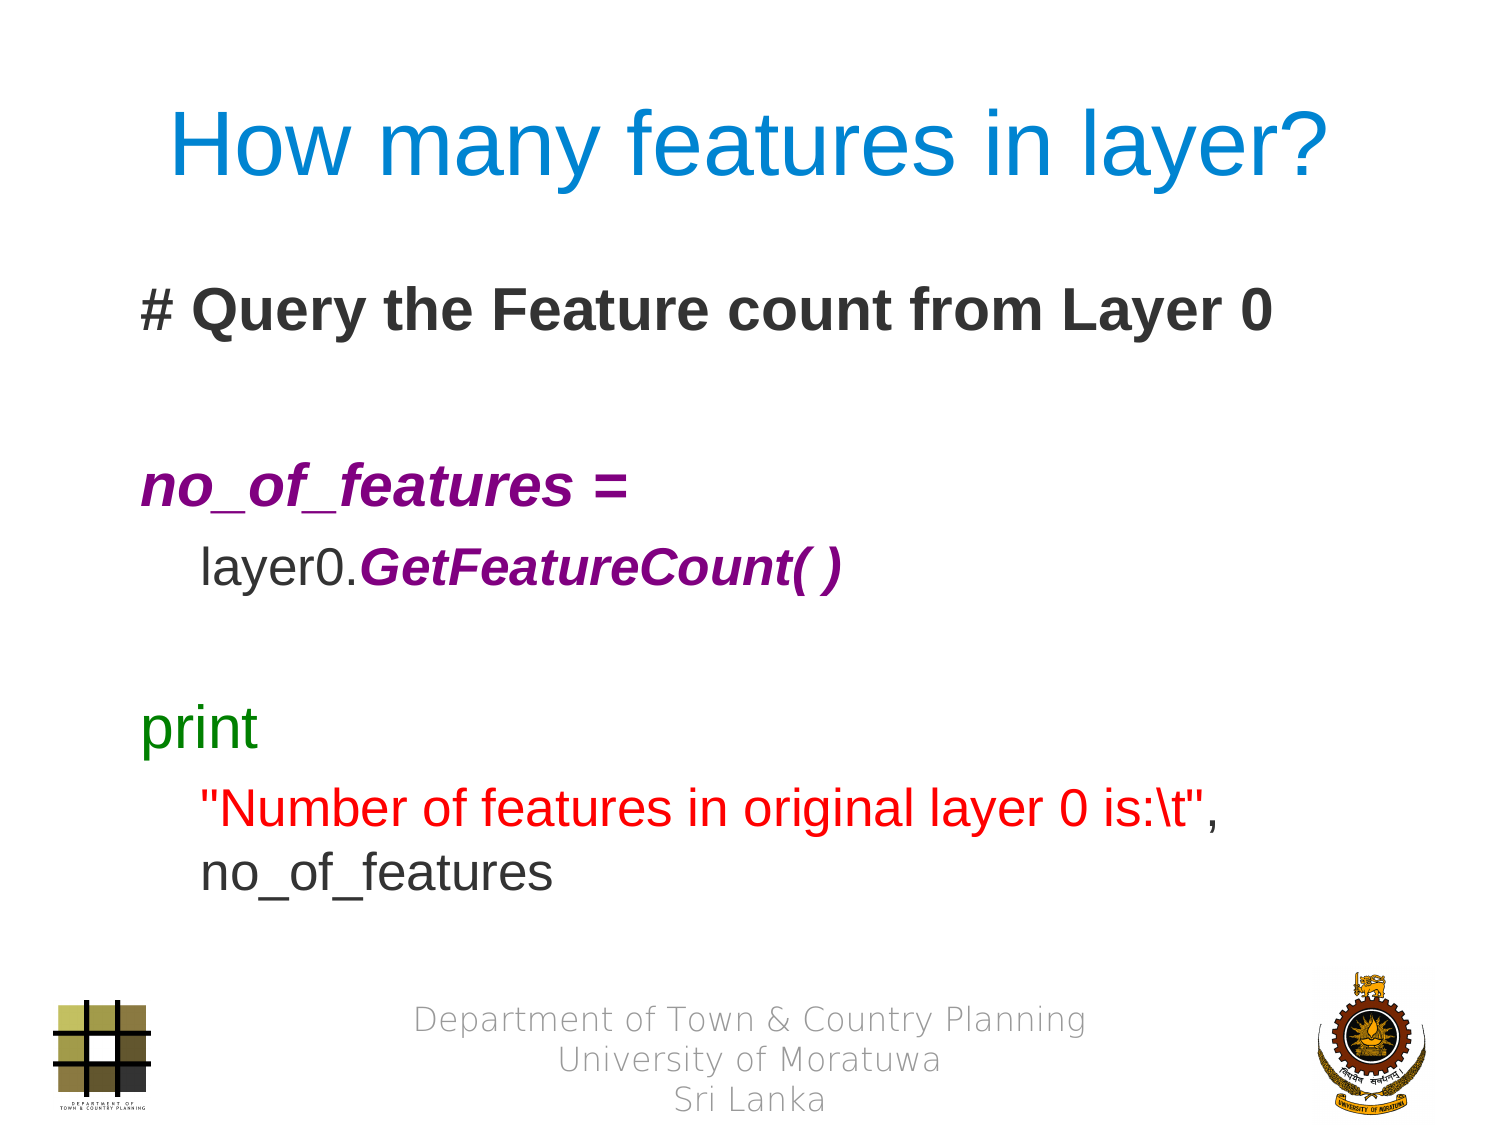

# How many features in layer?
# Query the Feature count from Layer 0
no_of_features =
layer0.GetFeatureCount( )
print
"Number of features in original layer 0 is:\t", no_of_features